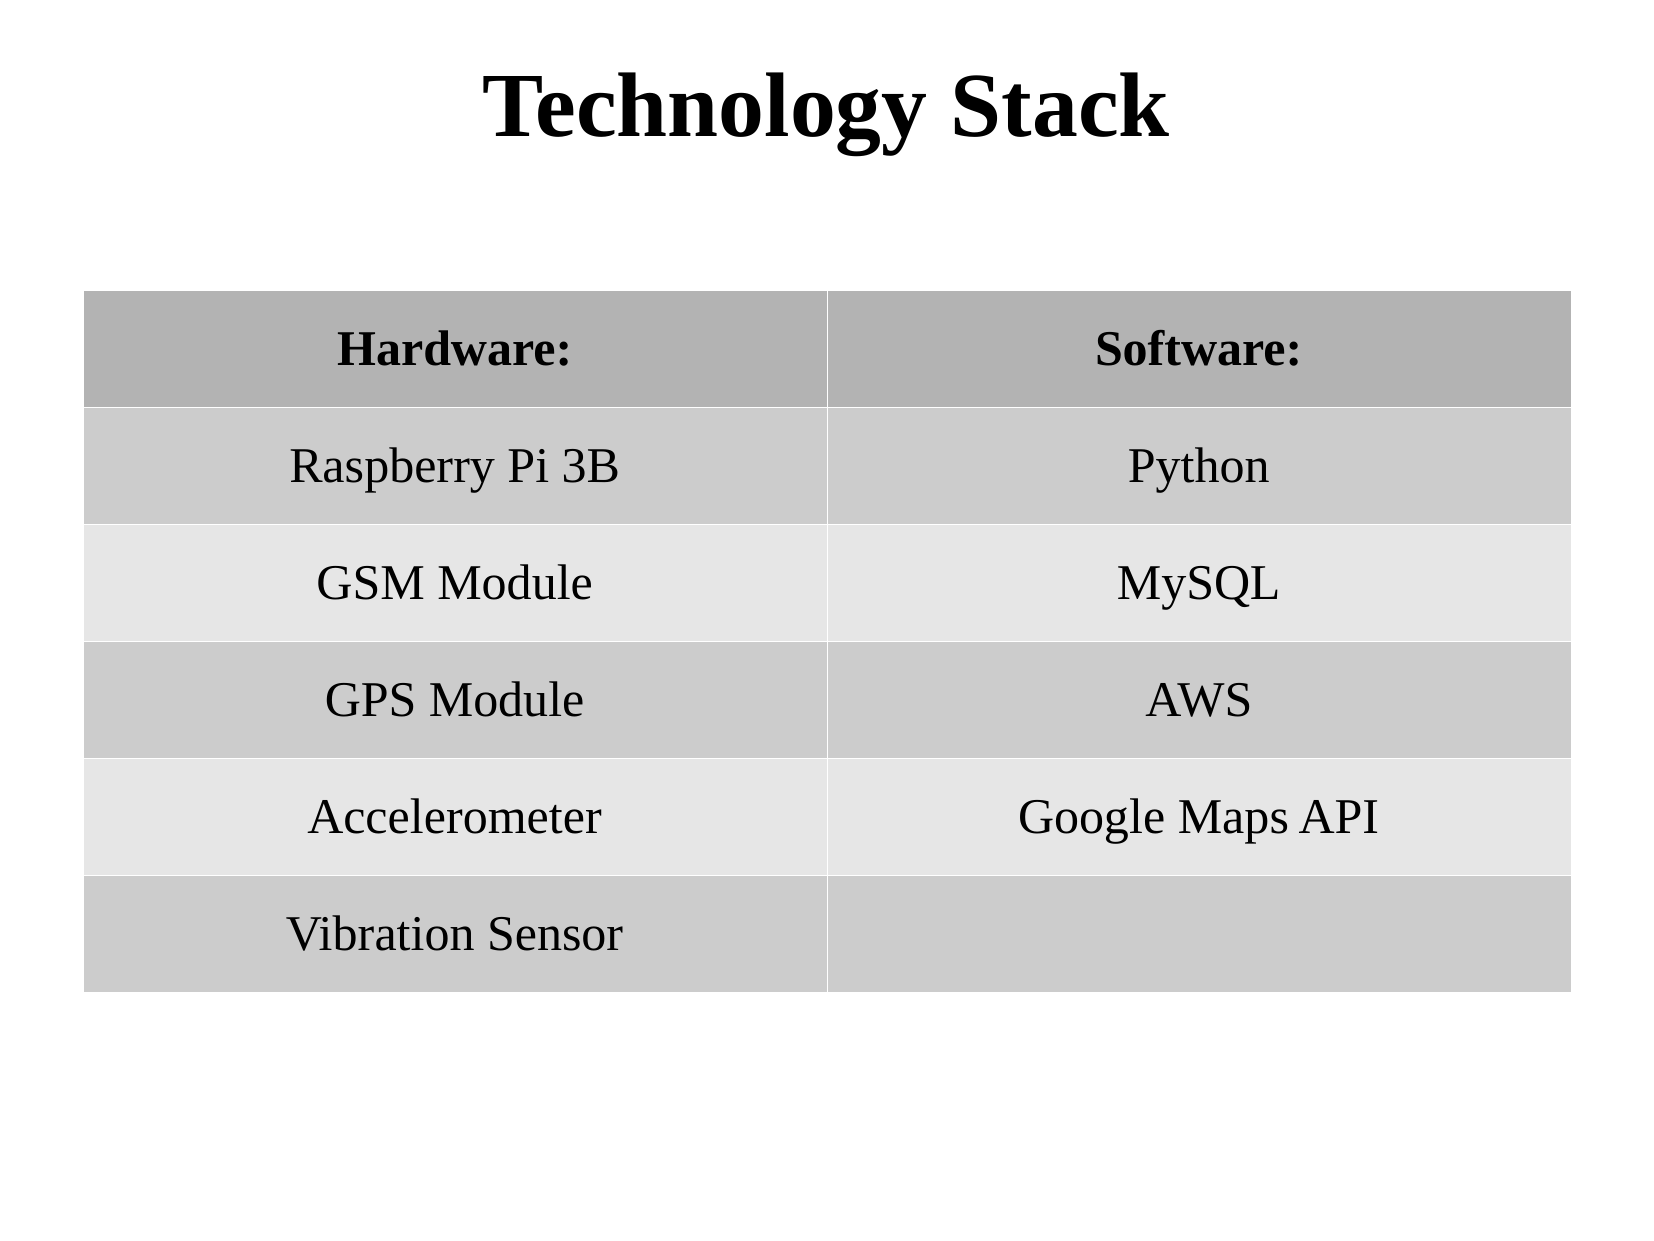

# Technology Stack
| Hardware: | Software: |
| --- | --- |
| Raspberry Pi 3B | Python |
| GSM Module | MySQL |
| GPS Module | AWS |
| Accelerometer | Google Maps API |
| Vibration Sensor | |